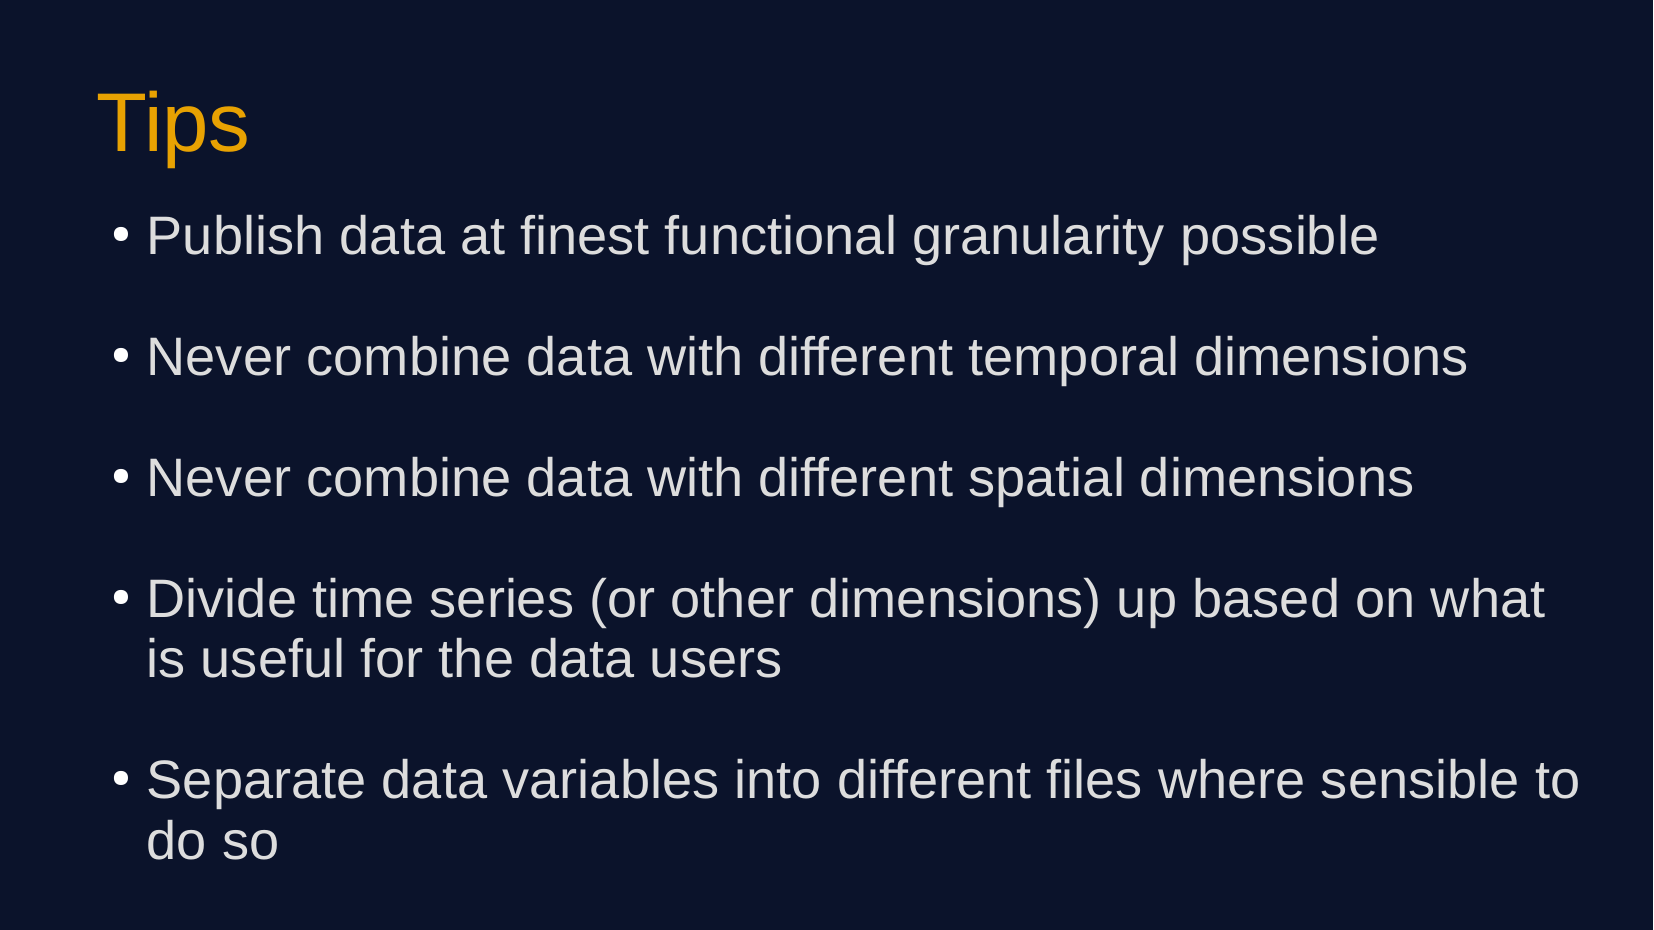

# Tips
Publish data at finest functional granularity possible
Never combine data with different temporal dimensions
Never combine data with different spatial dimensions
Divide time series (or other dimensions) up based on what is useful for the data users
Separate data variables into different files where sensible to do so